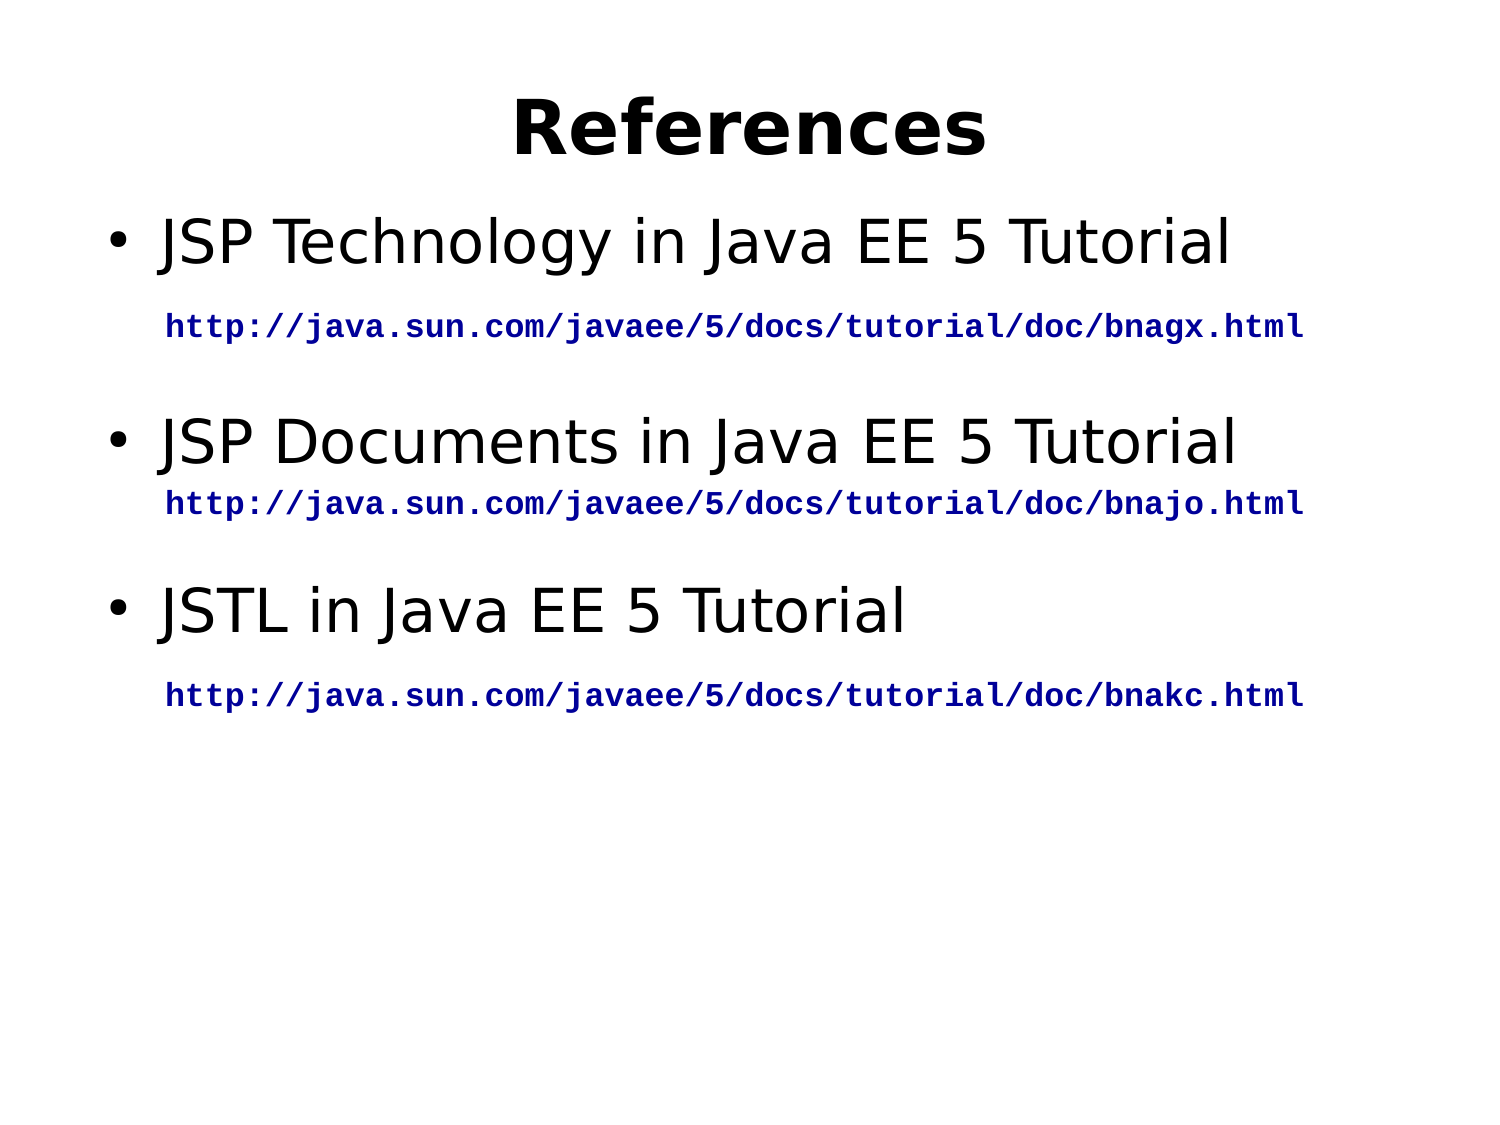

# References
JSP Technology in Java EE 5 Tutorial
	http://java.sun.com/javaee/5/docs/tutorial/doc/bnagx.html
JSP Documents in Java EE 5 Tutorial
	http://java.sun.com/javaee/5/docs/tutorial/doc/bnajo.html
JSTL in Java EE 5 Tutorial
	http://java.sun.com/javaee/5/docs/tutorial/doc/bnakc.html